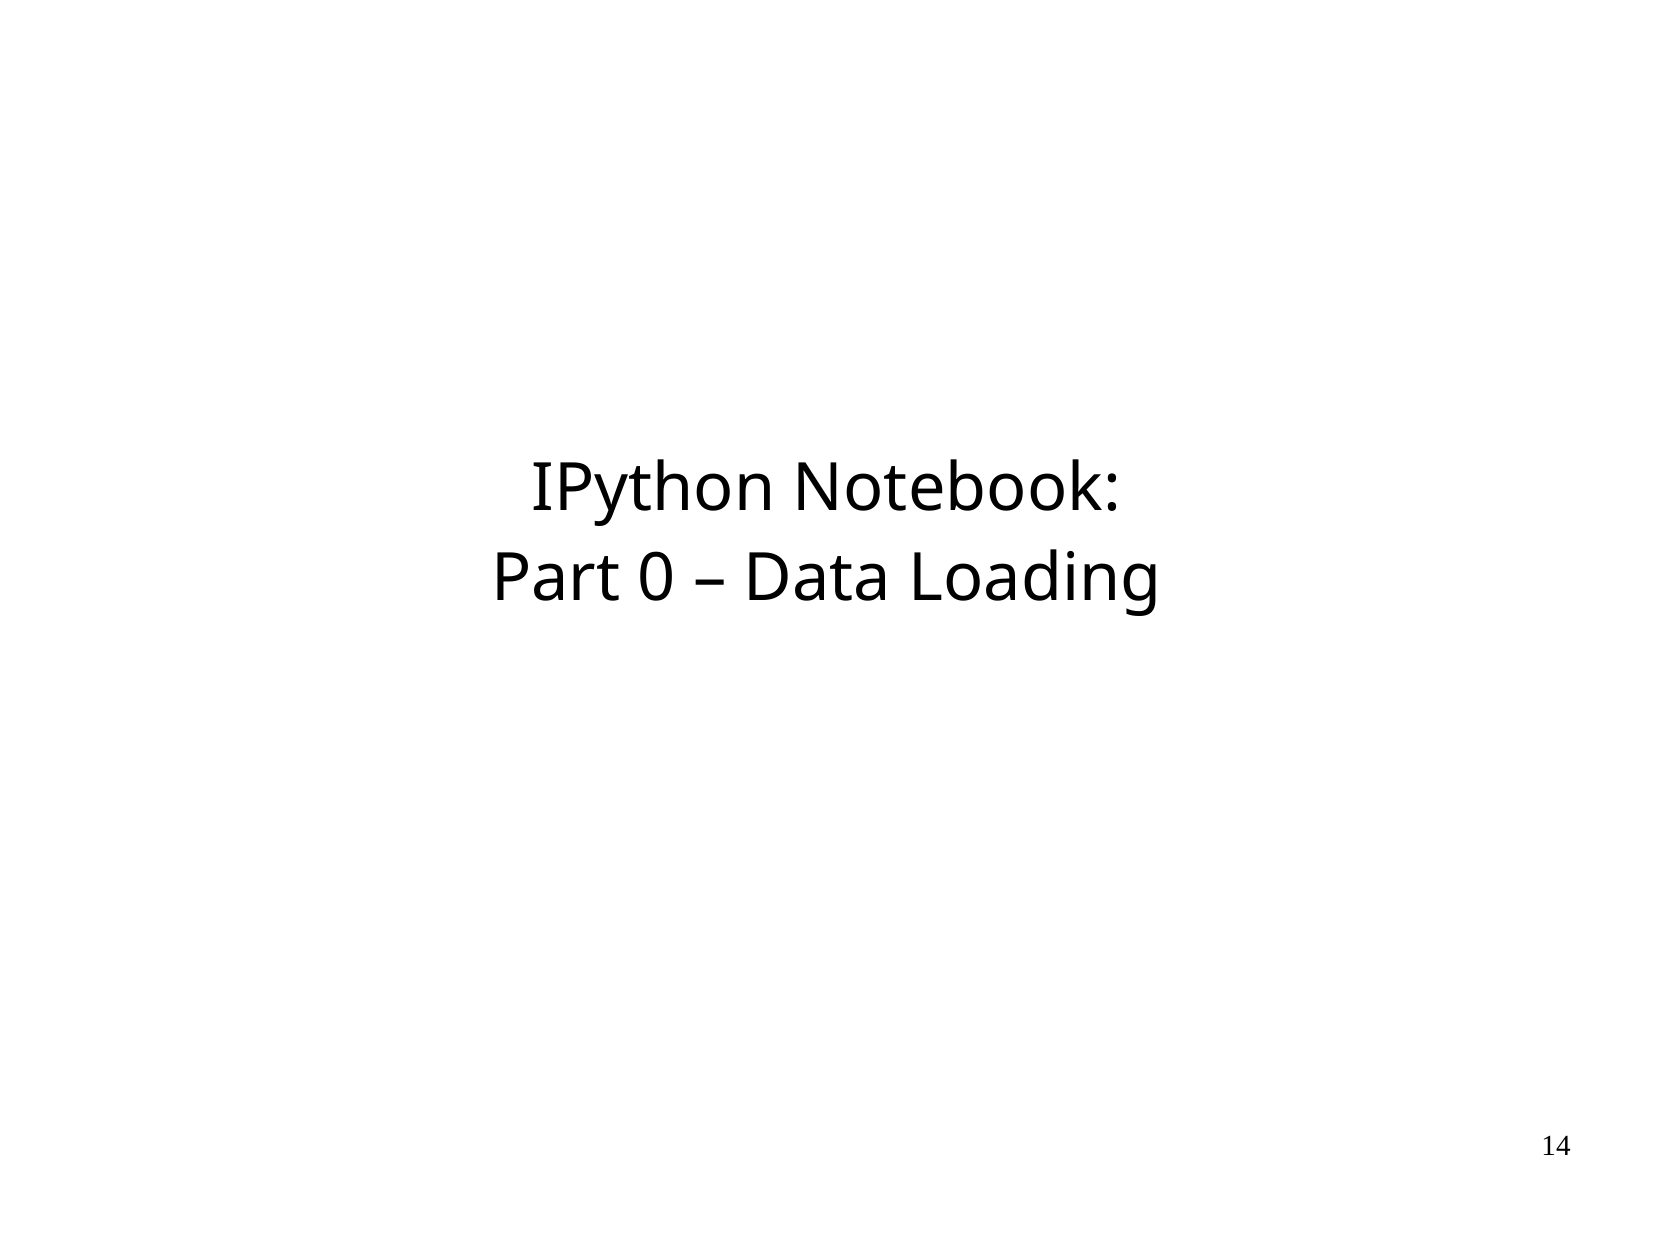

# IPython Notebook: Part 0 – Data Loading
14